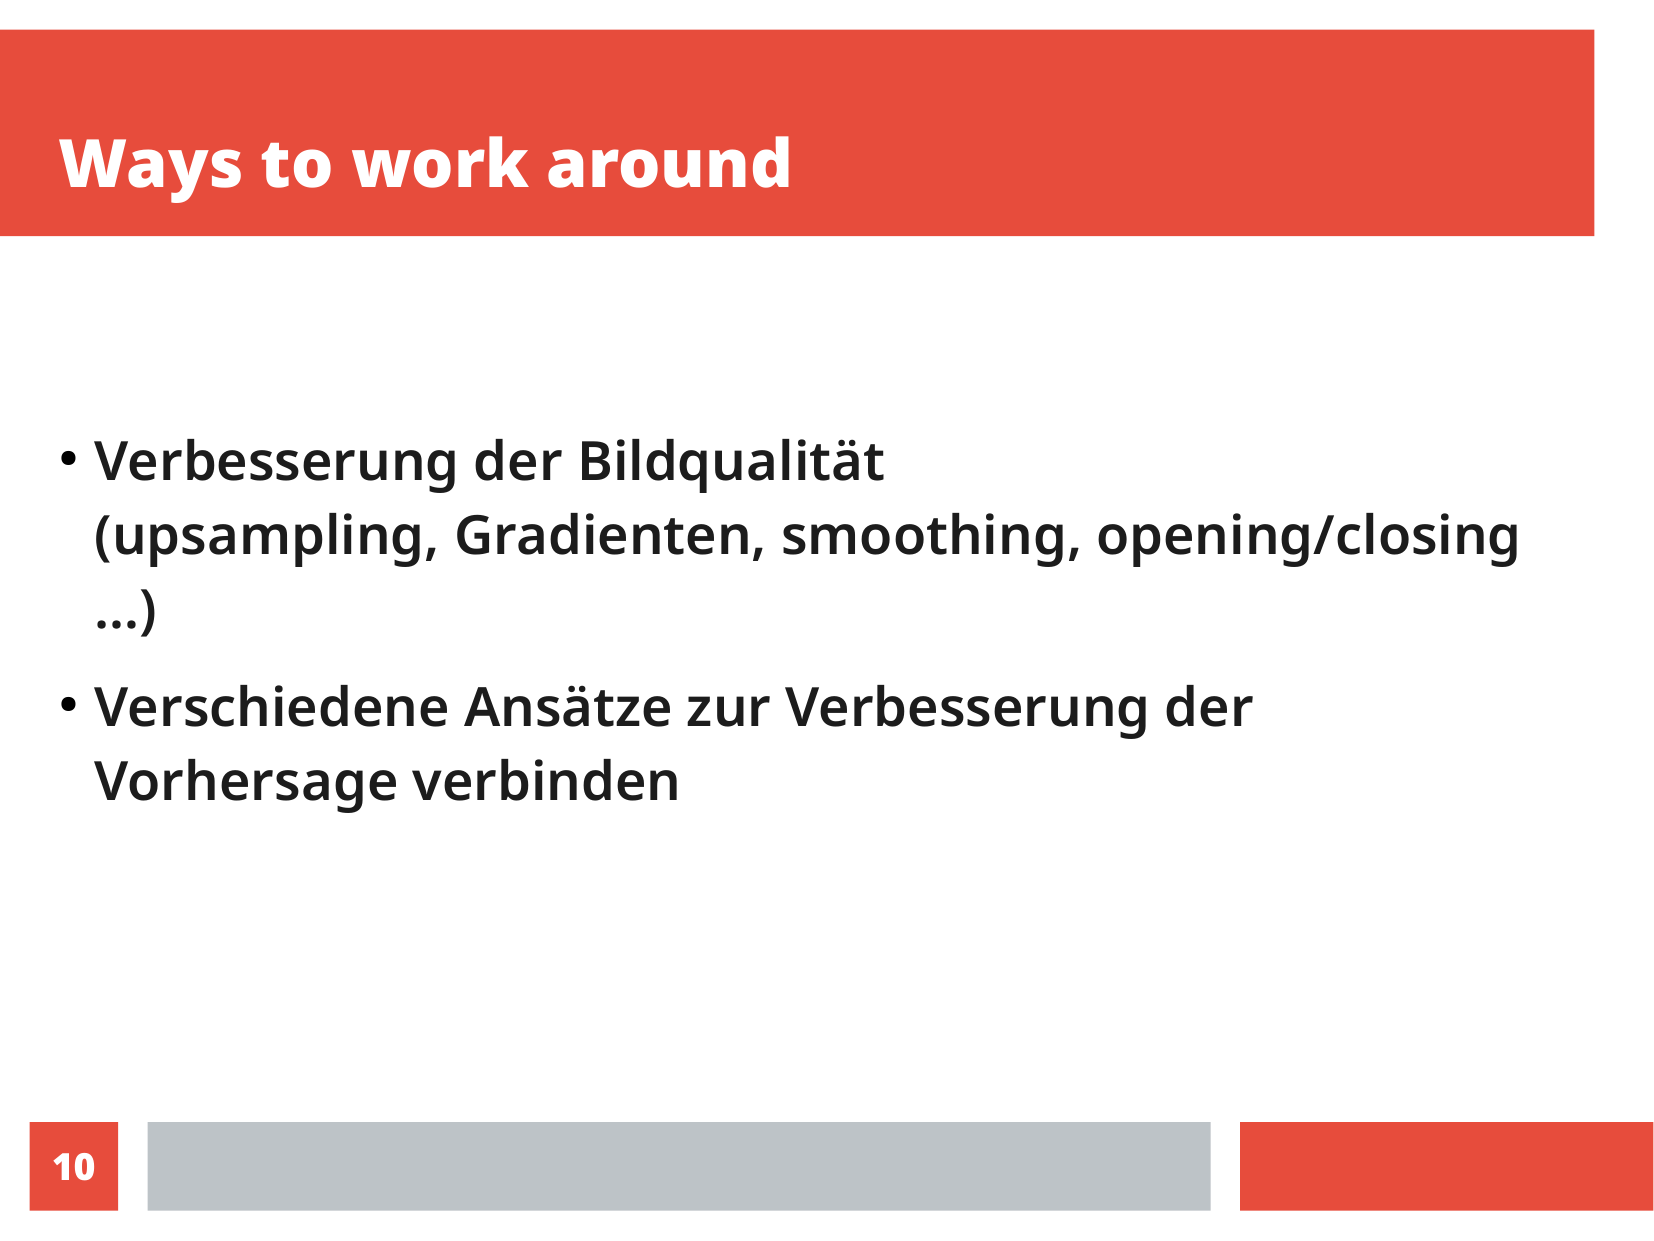

# Ways to work around
Verbesserung der Bildqualität
(upsampling, Gradienten, smoothing, opening/closing …)
Verschiedene Ansätze zur Verbesserung der Vorhersage verbinden
10